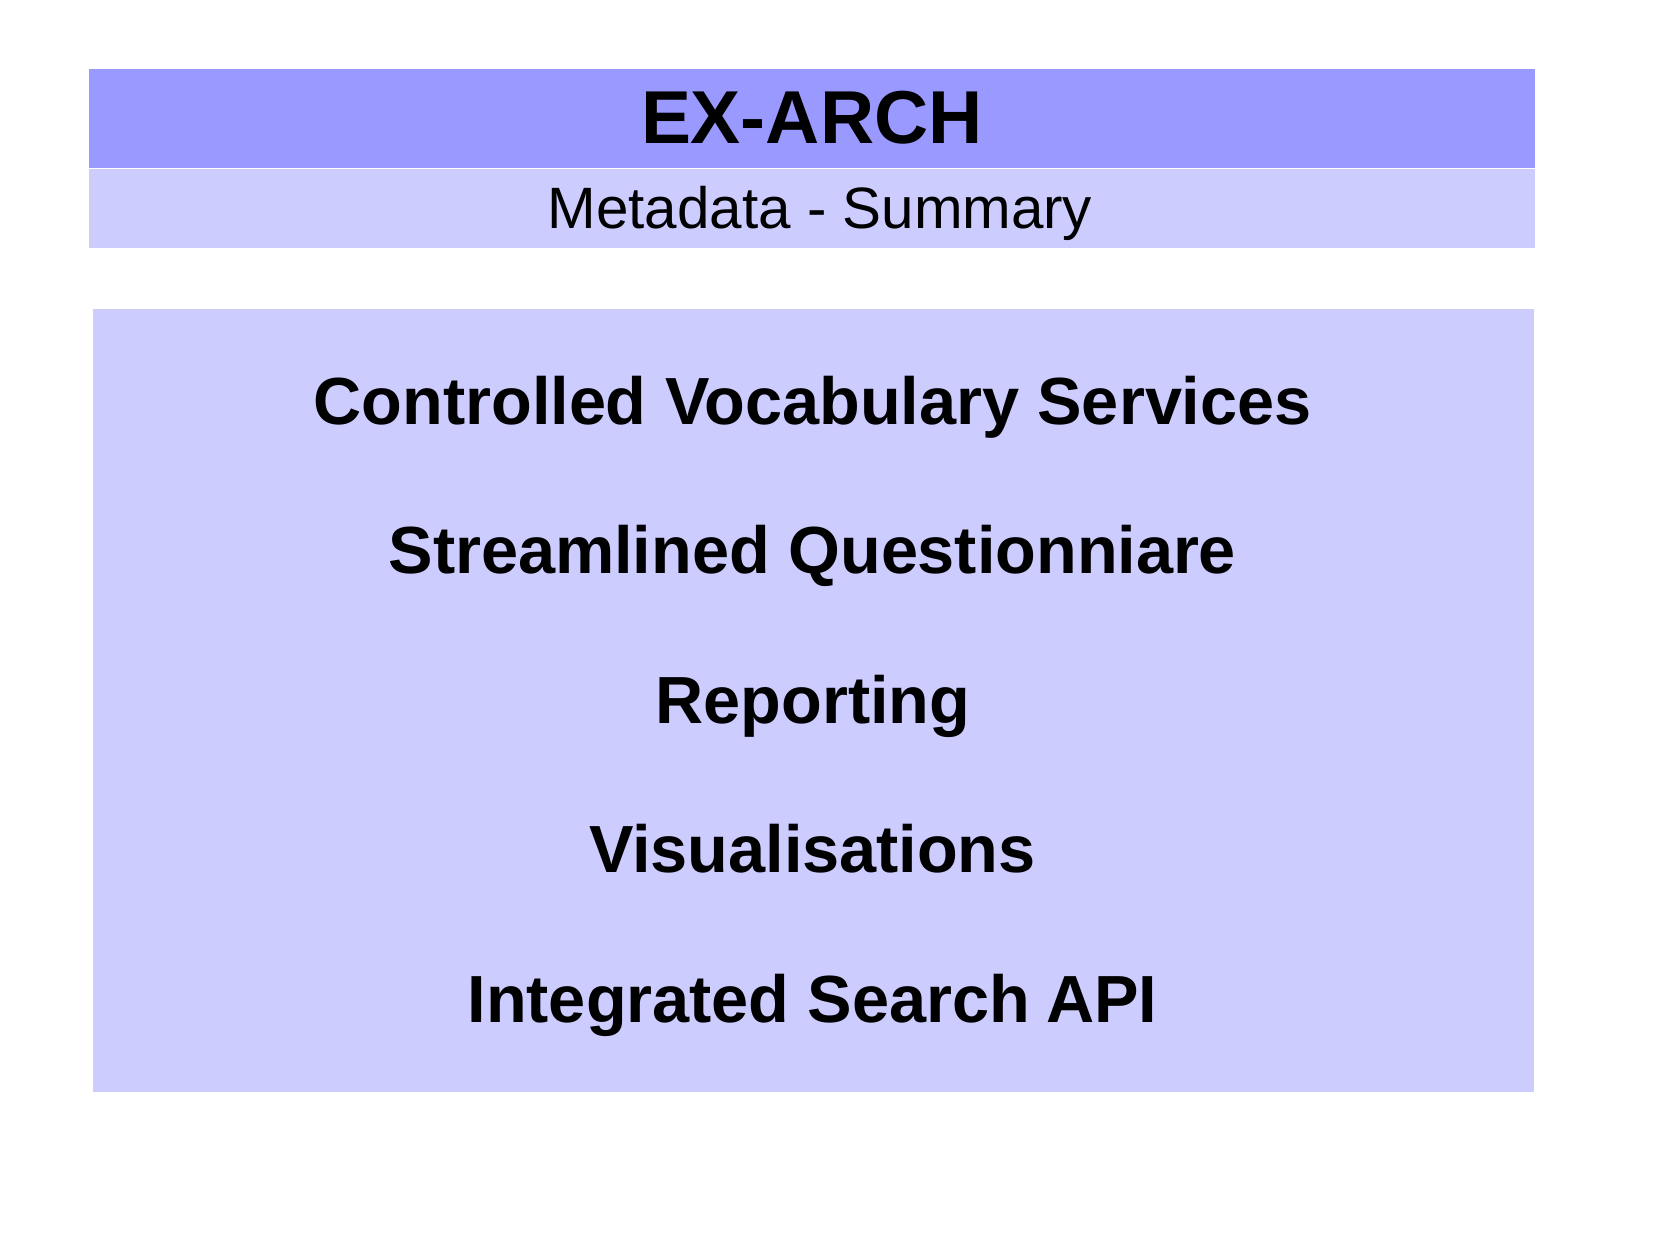

| EX-ARCH |
| --- |
| Metadata - Summary |
| Controlled Vocabulary Services Streamlined Questionniare Reporting Visualisations Integrated Search API |
| --- |